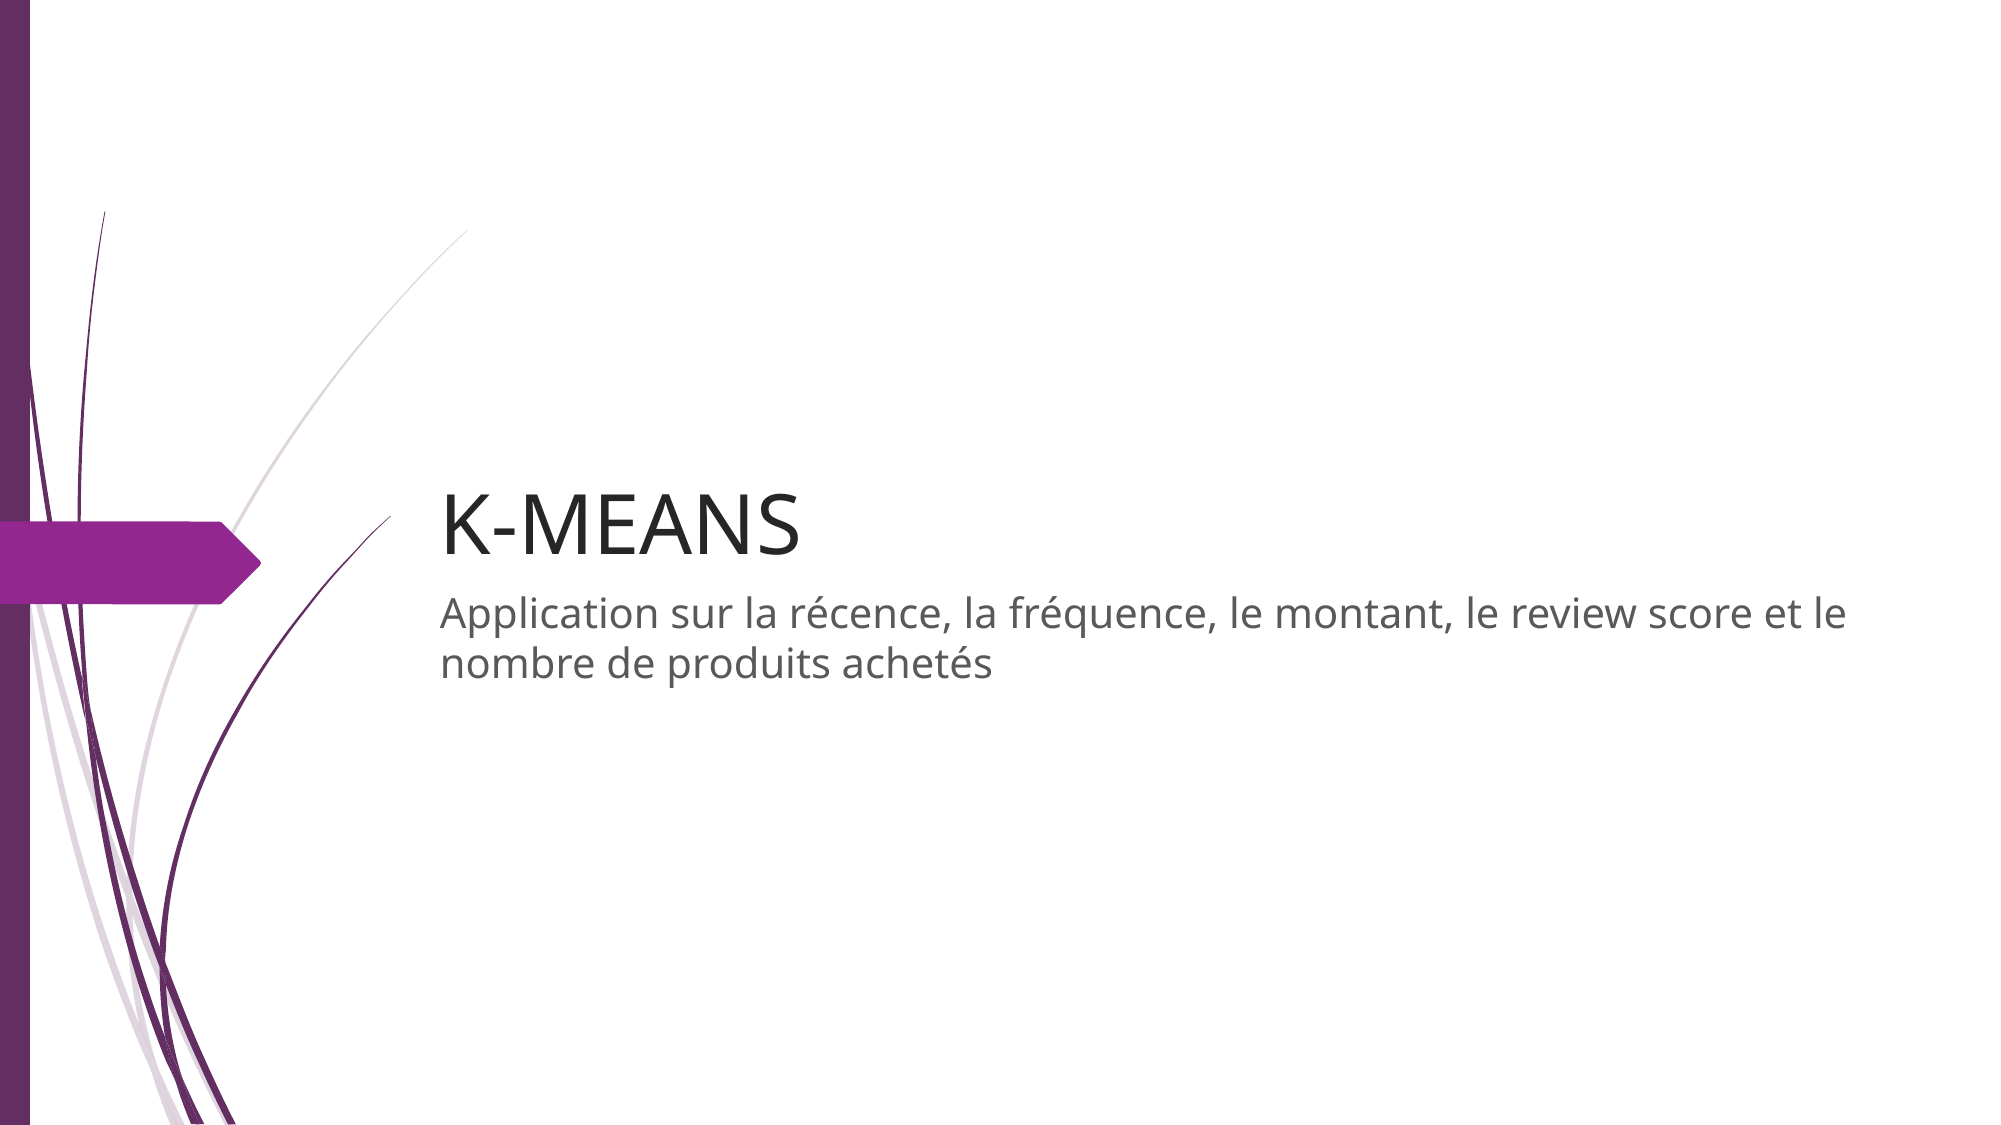

# K-MEANS
Application sur la récence, la fréquence, le montant, le review score et le nombre de produits achetés